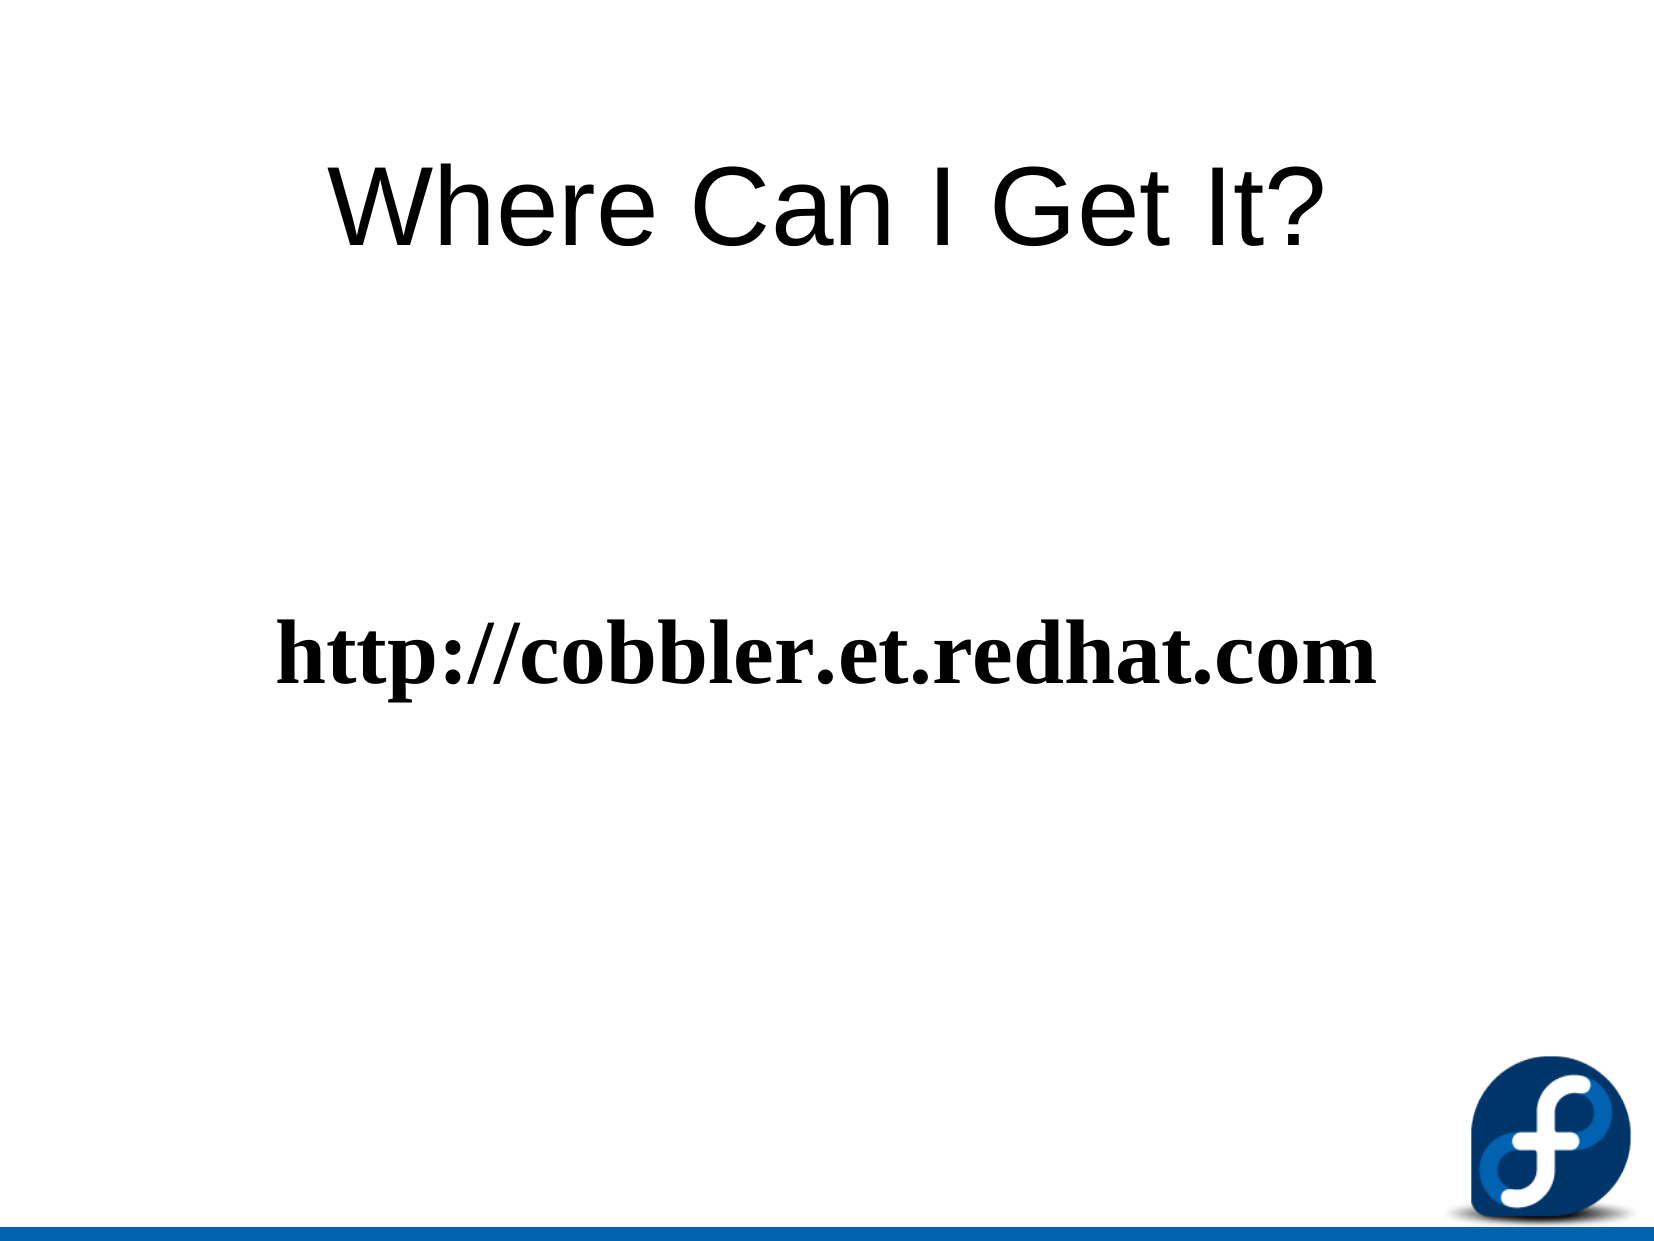

# Where Can I Get It?
http://cobbler.et.redhat.com